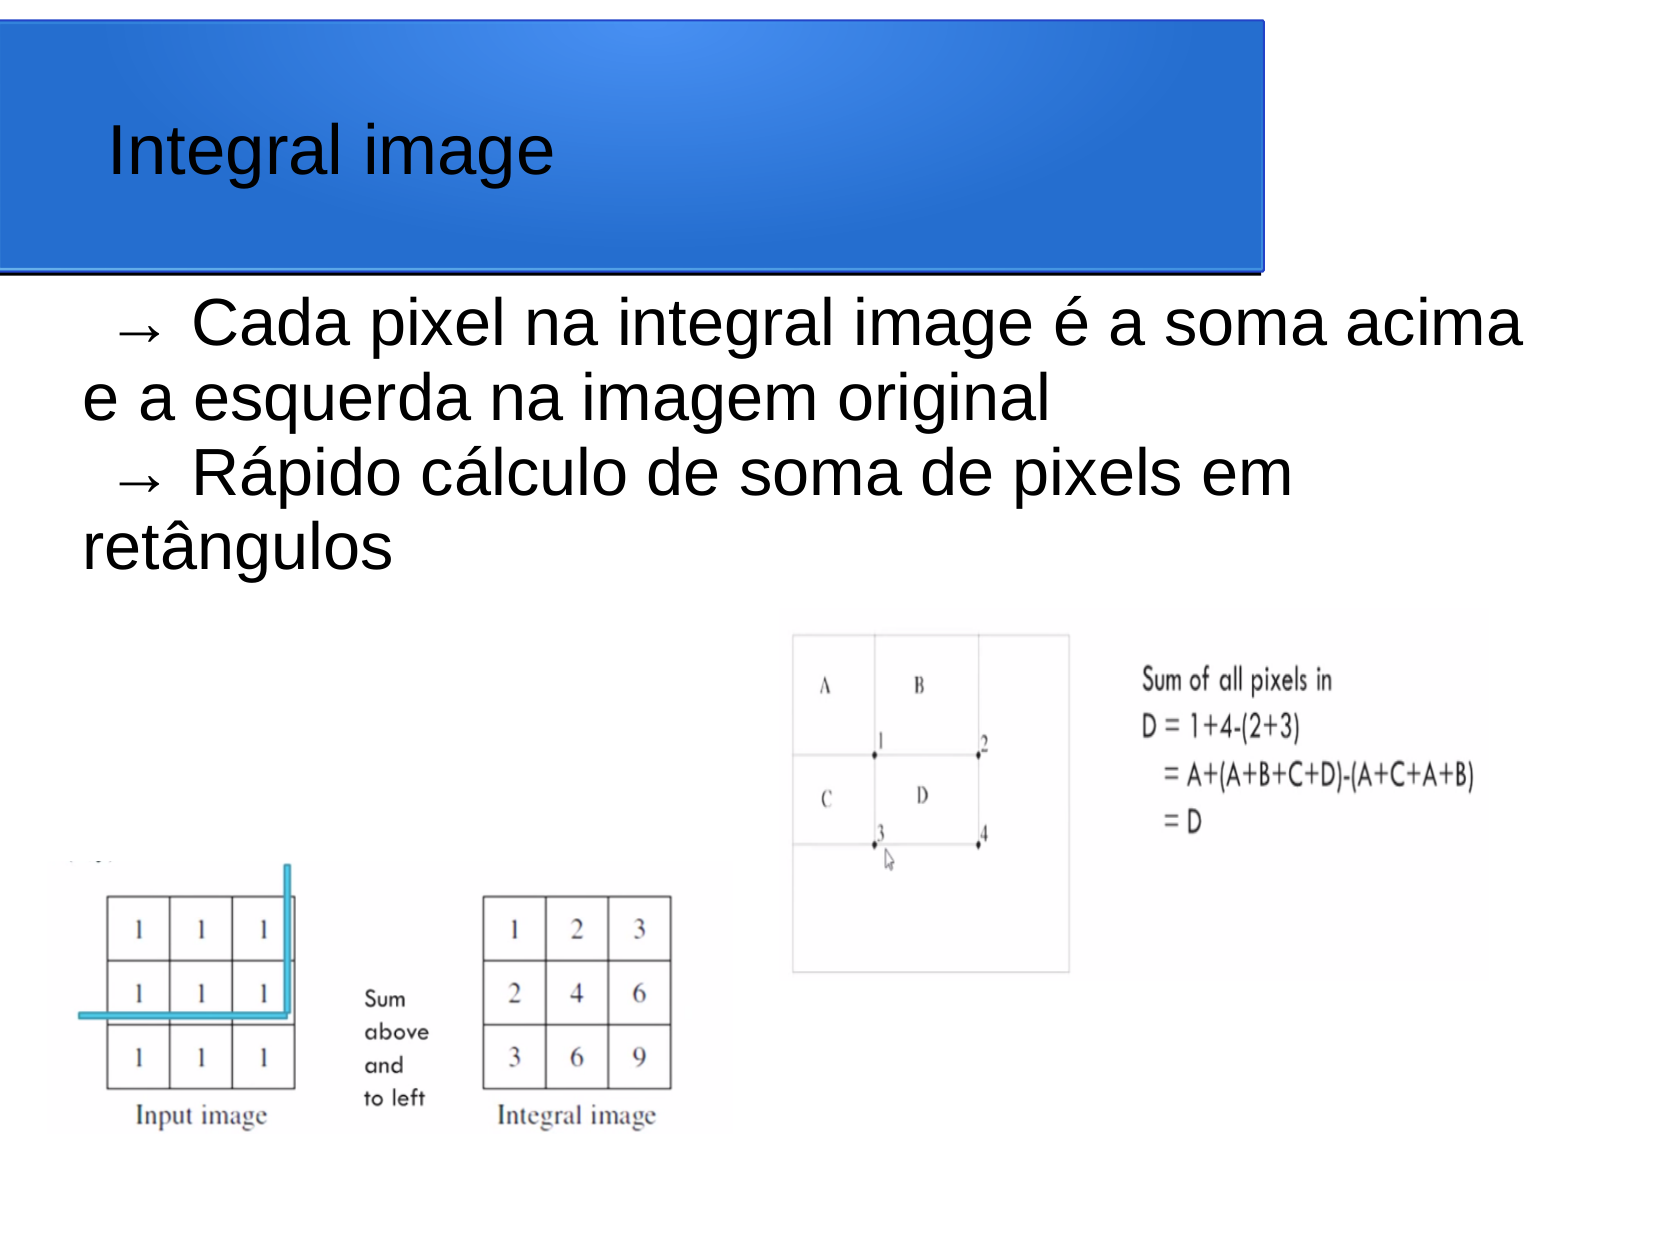

# Integral image
→ Cada pixel na integral image é a soma acima e a esquerda na imagem original
→ Rápido cálculo de soma de pixels em retângulos